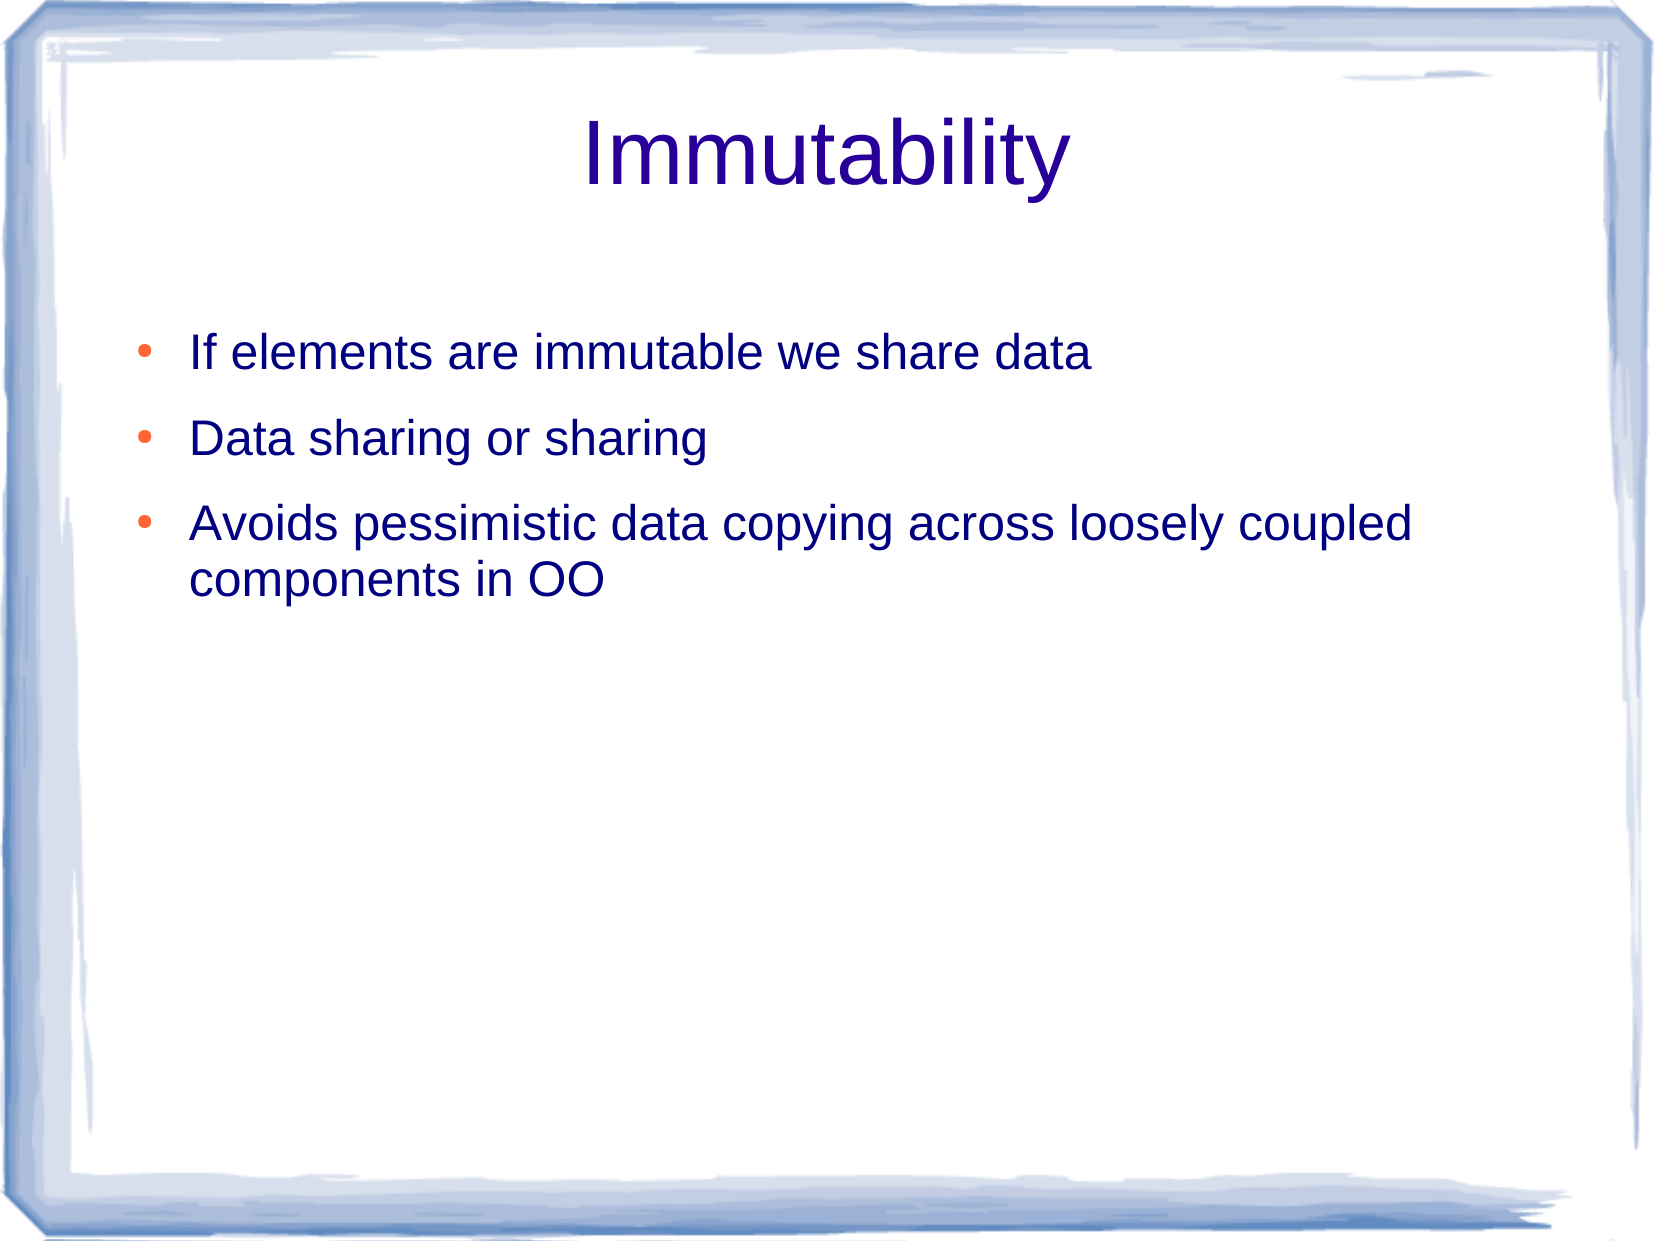

# Immutability
If elements are immutable we share data
Data sharing or sharing
Avoids pessimistic data copying across loosely coupled components in OO